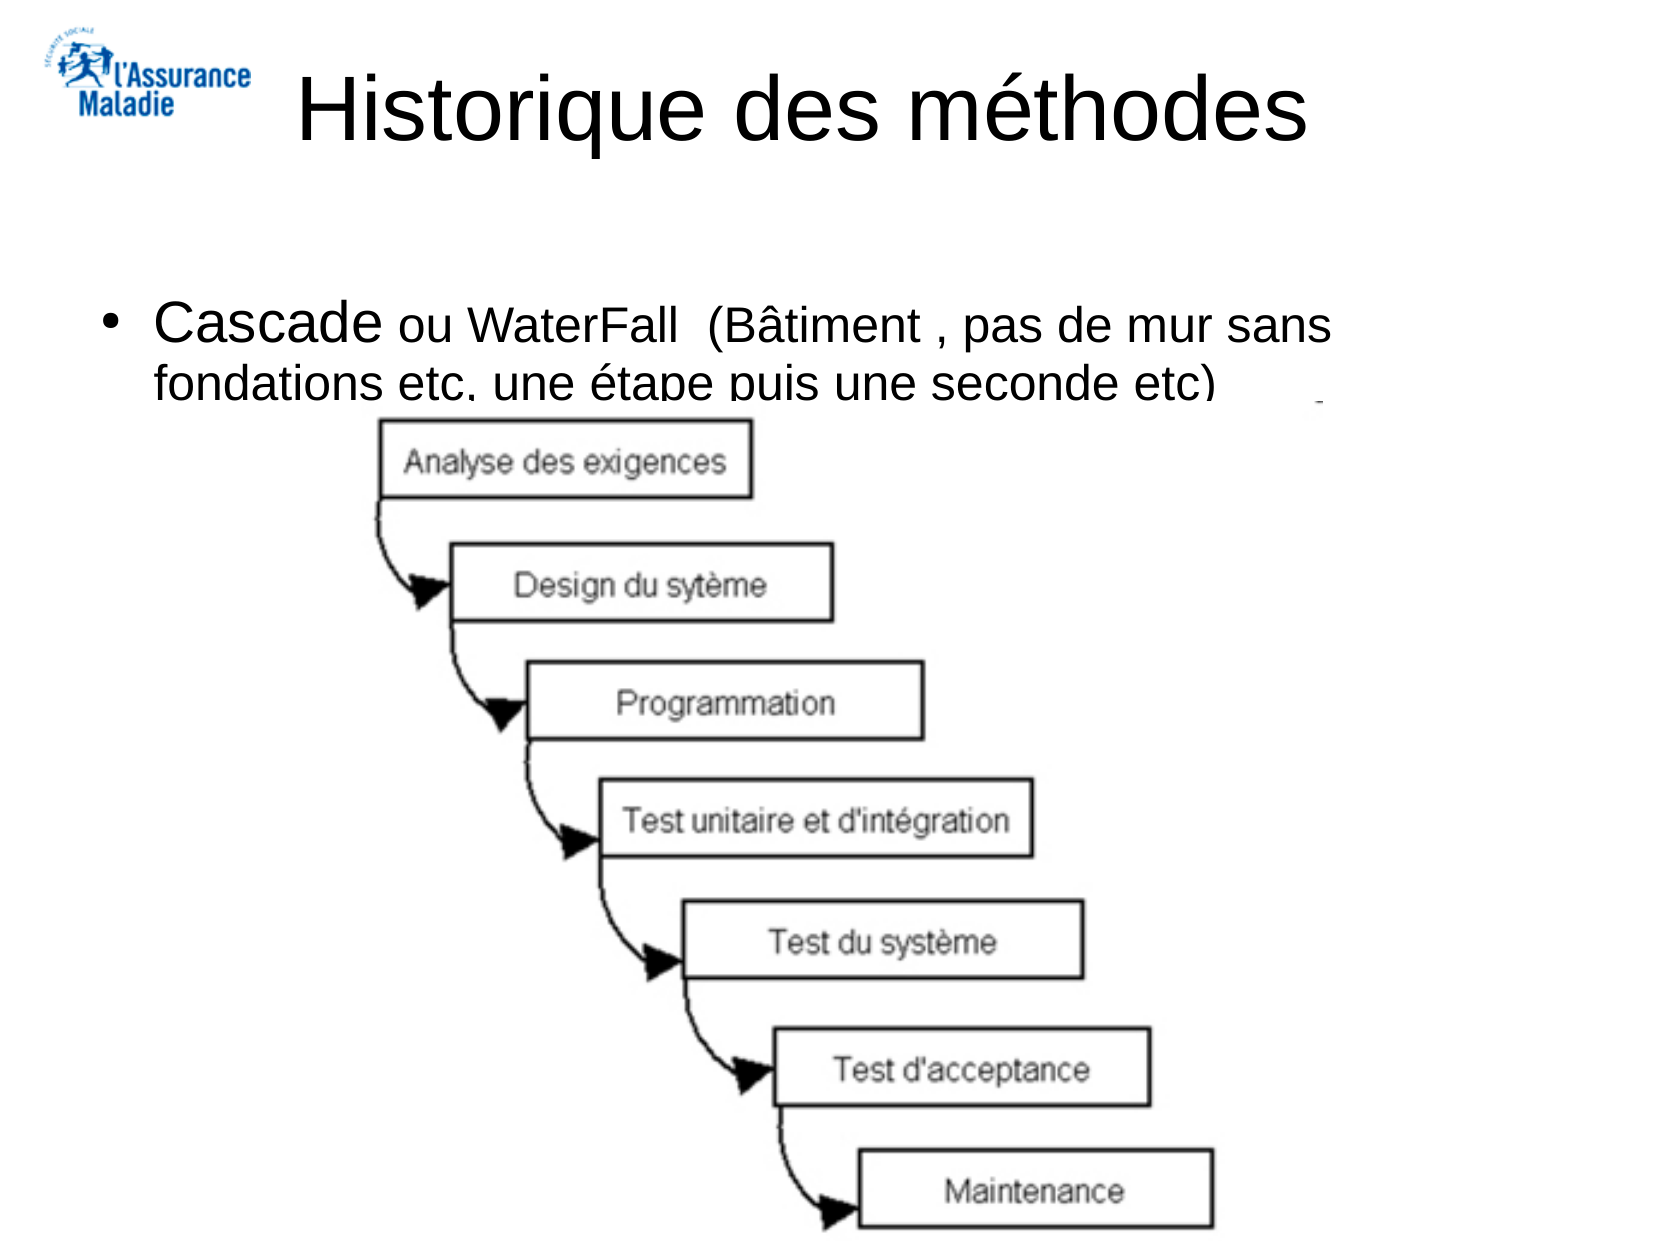

Historique des méthodes
# Cascade ou WaterFall (Bâtiment , pas de mur sans fondations etc, une étape puis une seconde etc)